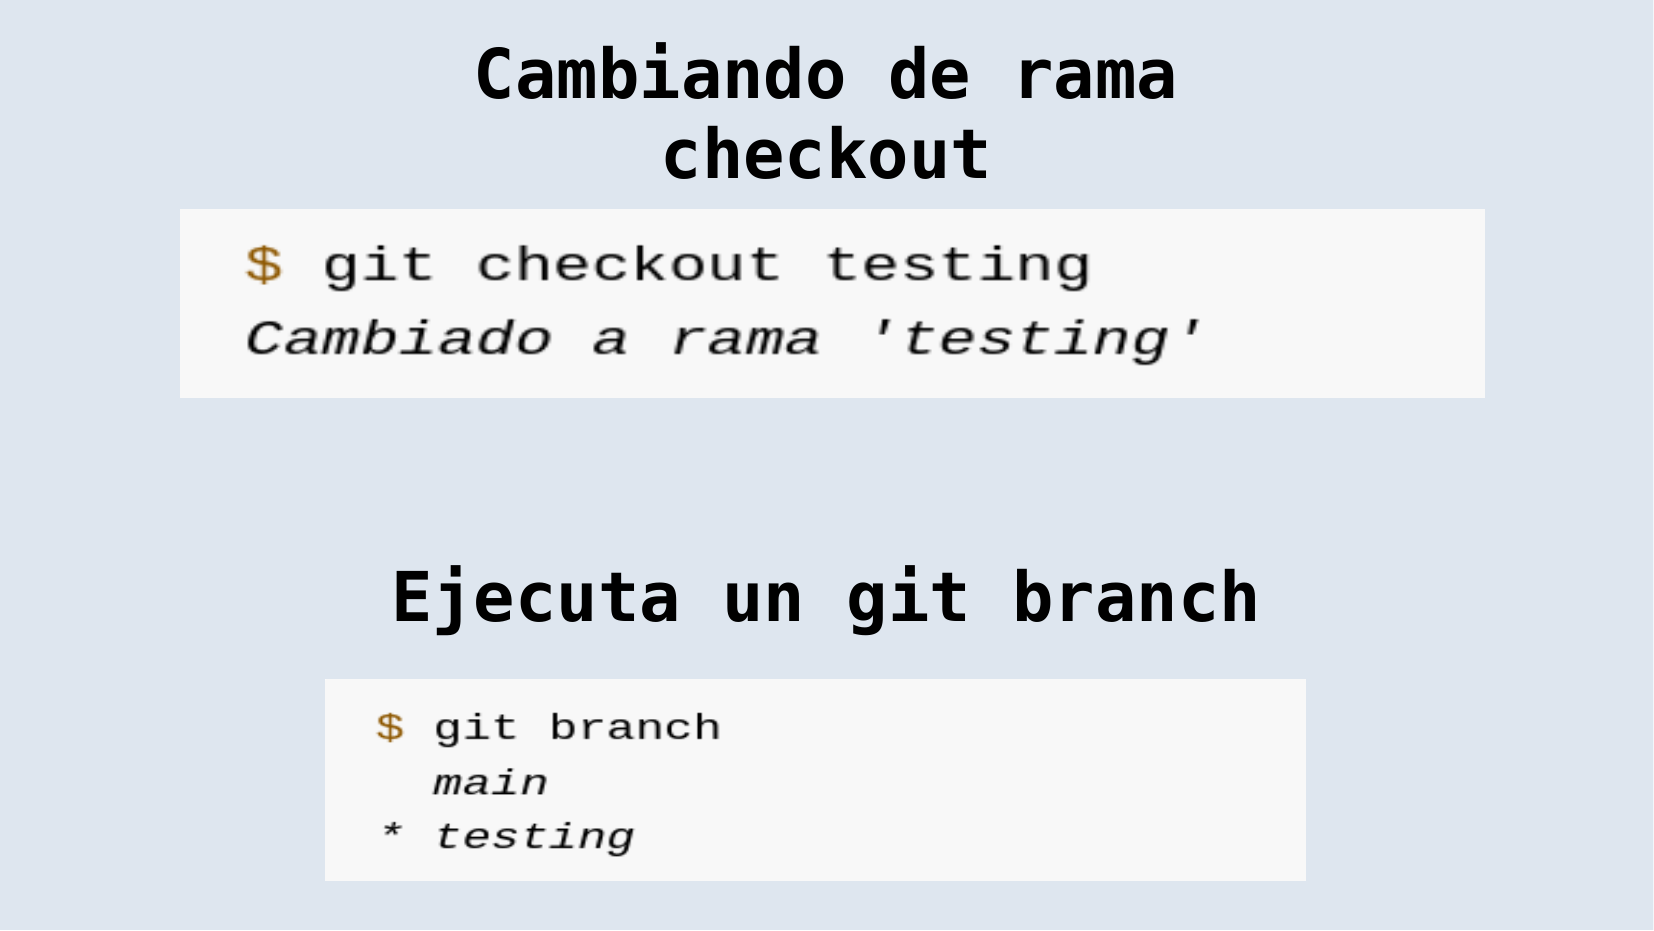

# Cambiando de rama checkout
Ejecuta un git branch